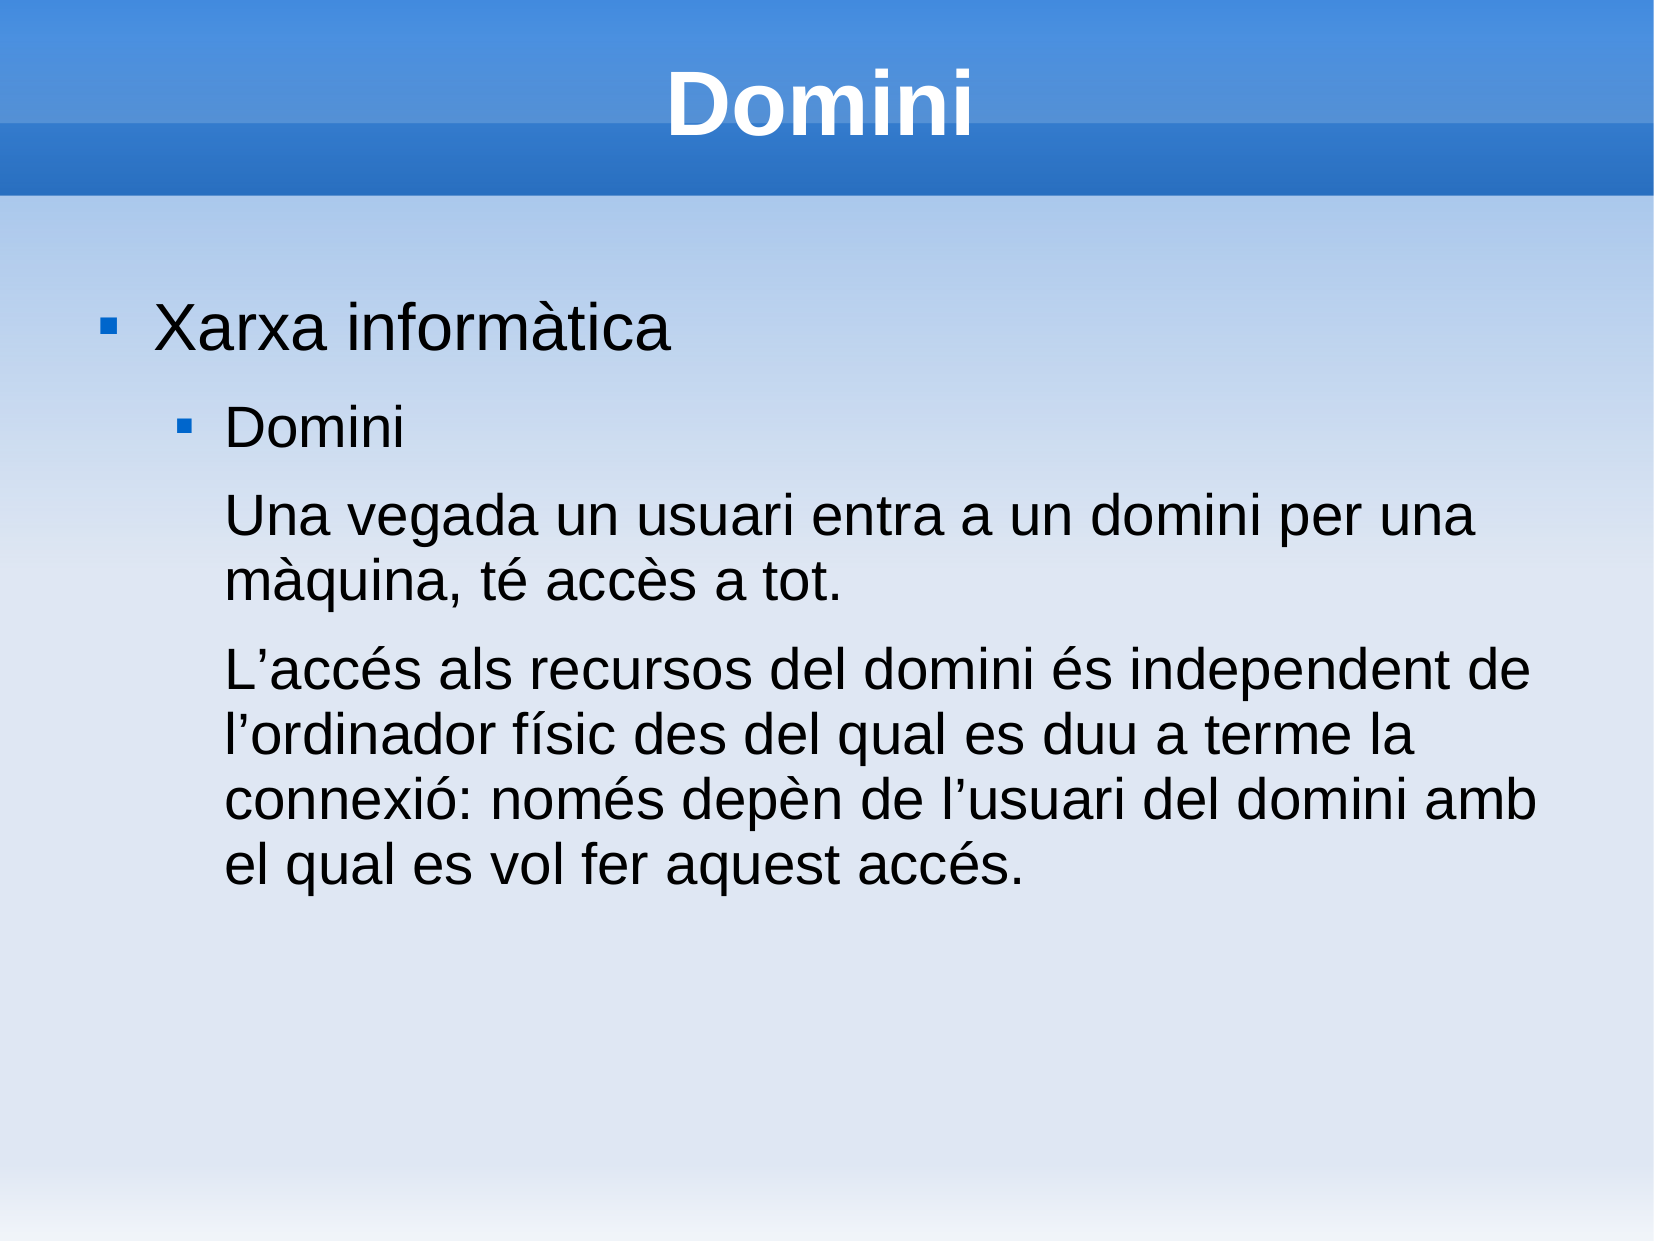

# Domini
Xarxa informàtica
Domini
Una vegada un usuari entra a un domini per una màquina, té accès a tot.
L’accés als recursos del domini és independent de l’ordinador físic des del qual es duu a terme la connexió: només depèn de l’usuari del domini amb el qual es vol fer aquest accés.